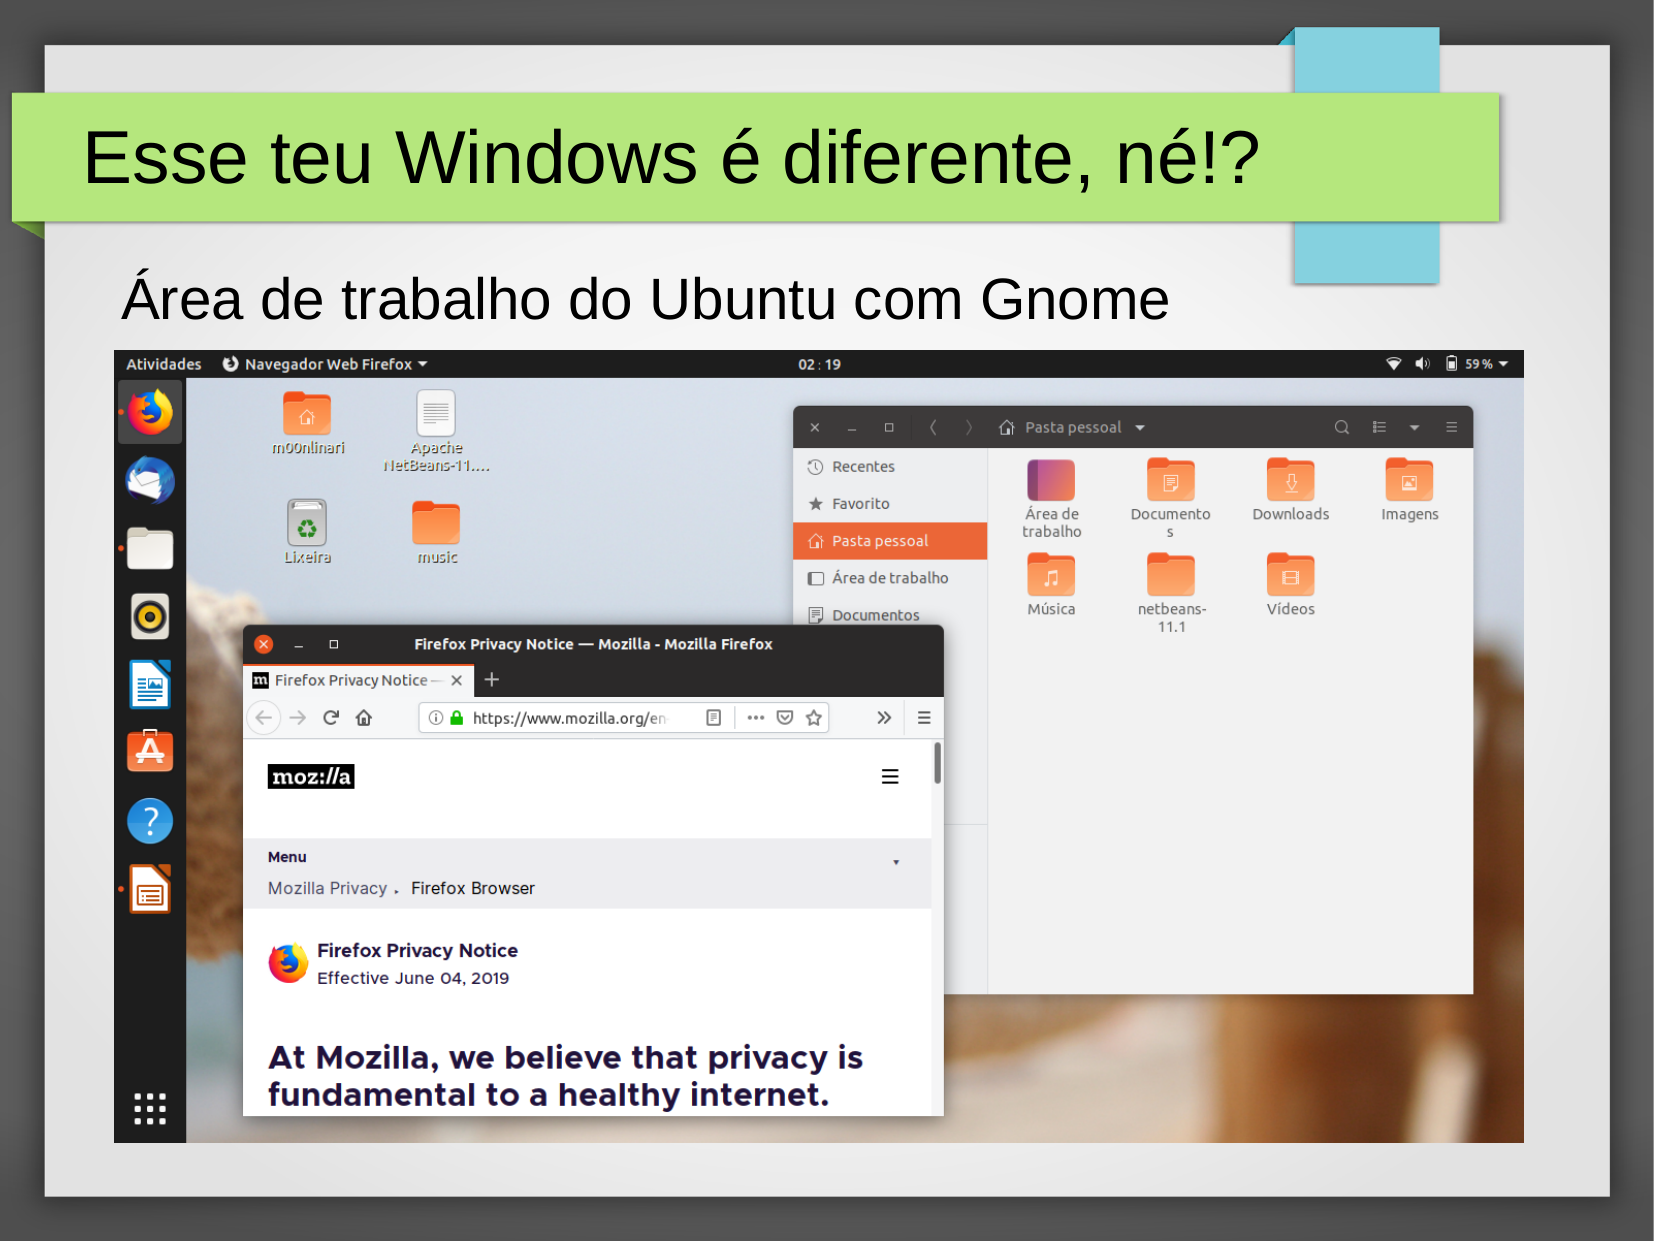

Esse teu Windows é diferente, né!?
Área de trabalho do Ubuntu com Gnome